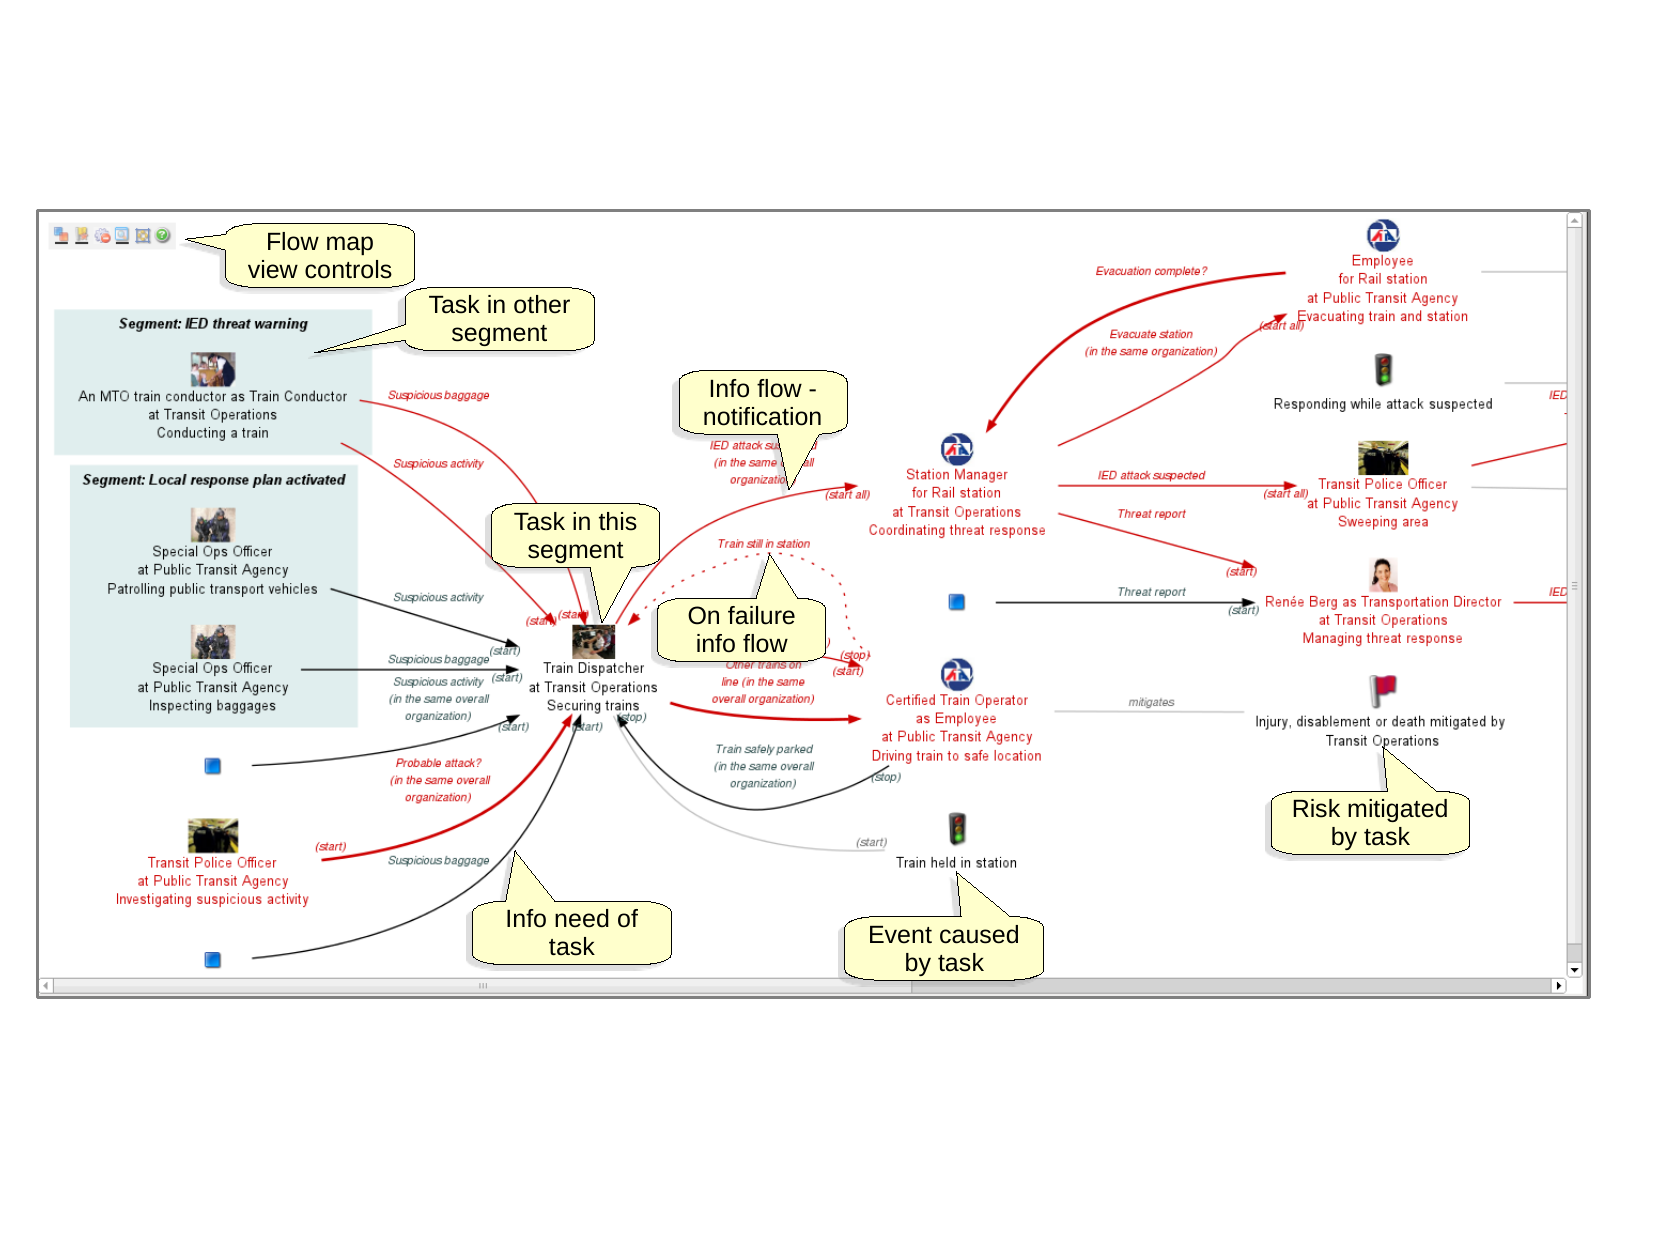

Flow map view controls
Task in other segment
Info flow - notification
Task in this segment
On failure info flow
Risk mitigated by task
Info need of task
Event caused by task